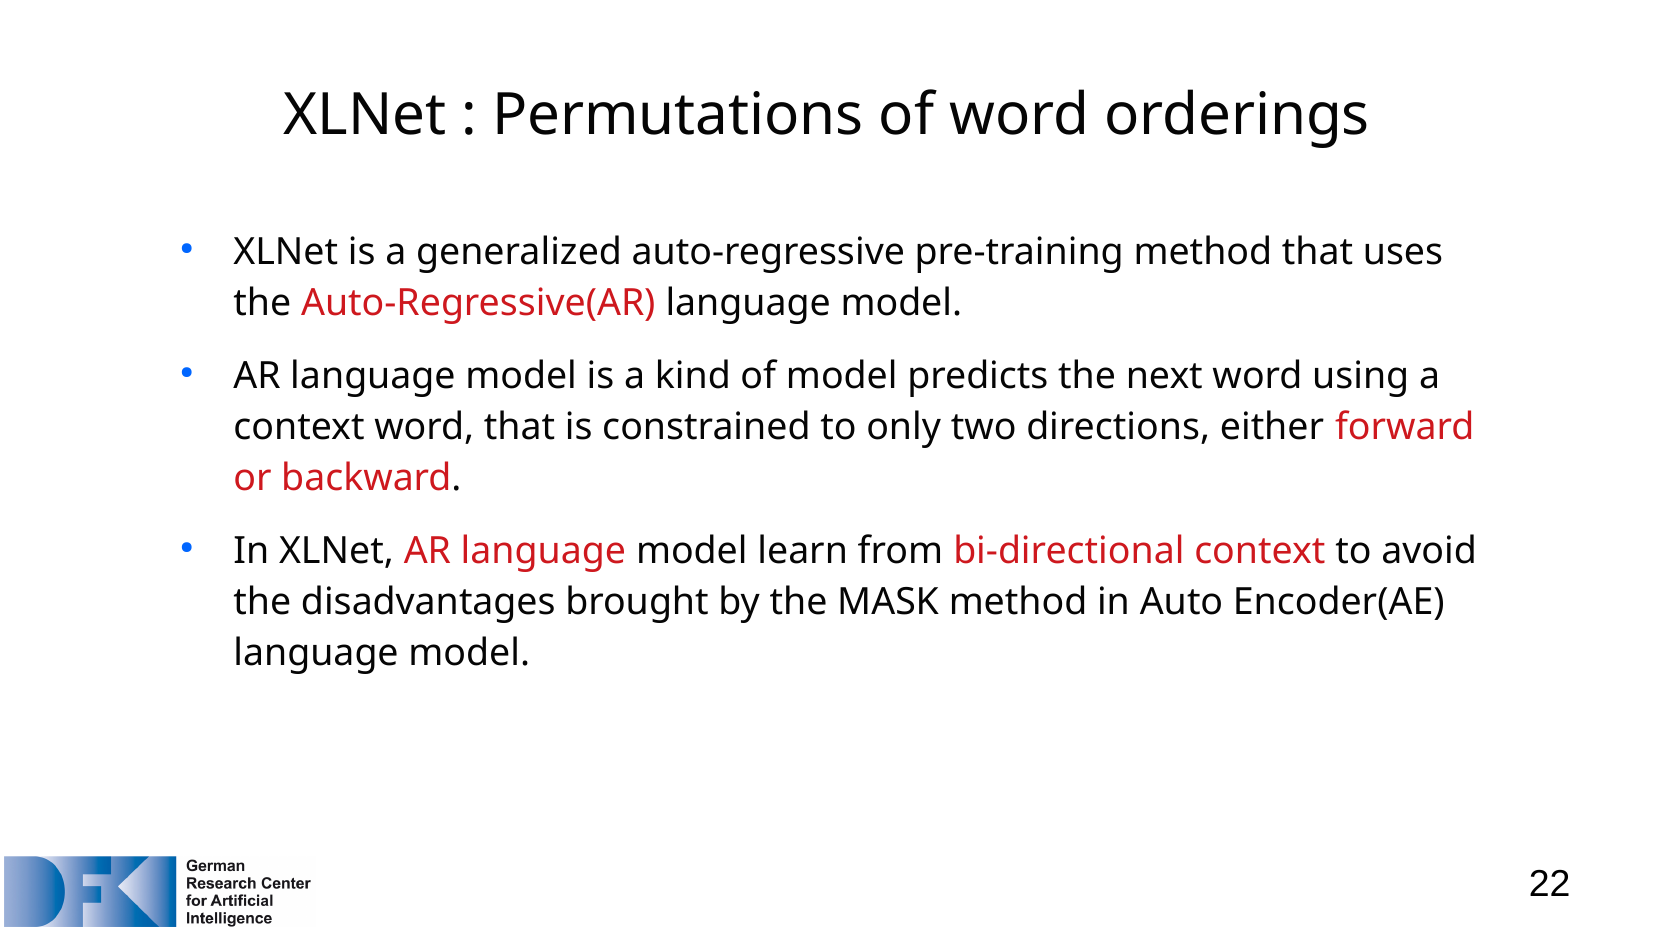

# XLNet : Permutations of word orderings
XLNet is a generalized auto-regressive pre-training method that uses the Auto-Regressive(AR) language model.
AR language model is a kind of model predicts the next word using a context word, that is constrained to only two directions, either forward or backward.
In XLNet, AR language model learn from bi-directional context to avoid the disadvantages brought by the MASK method in Auto Encoder(AE) language model.